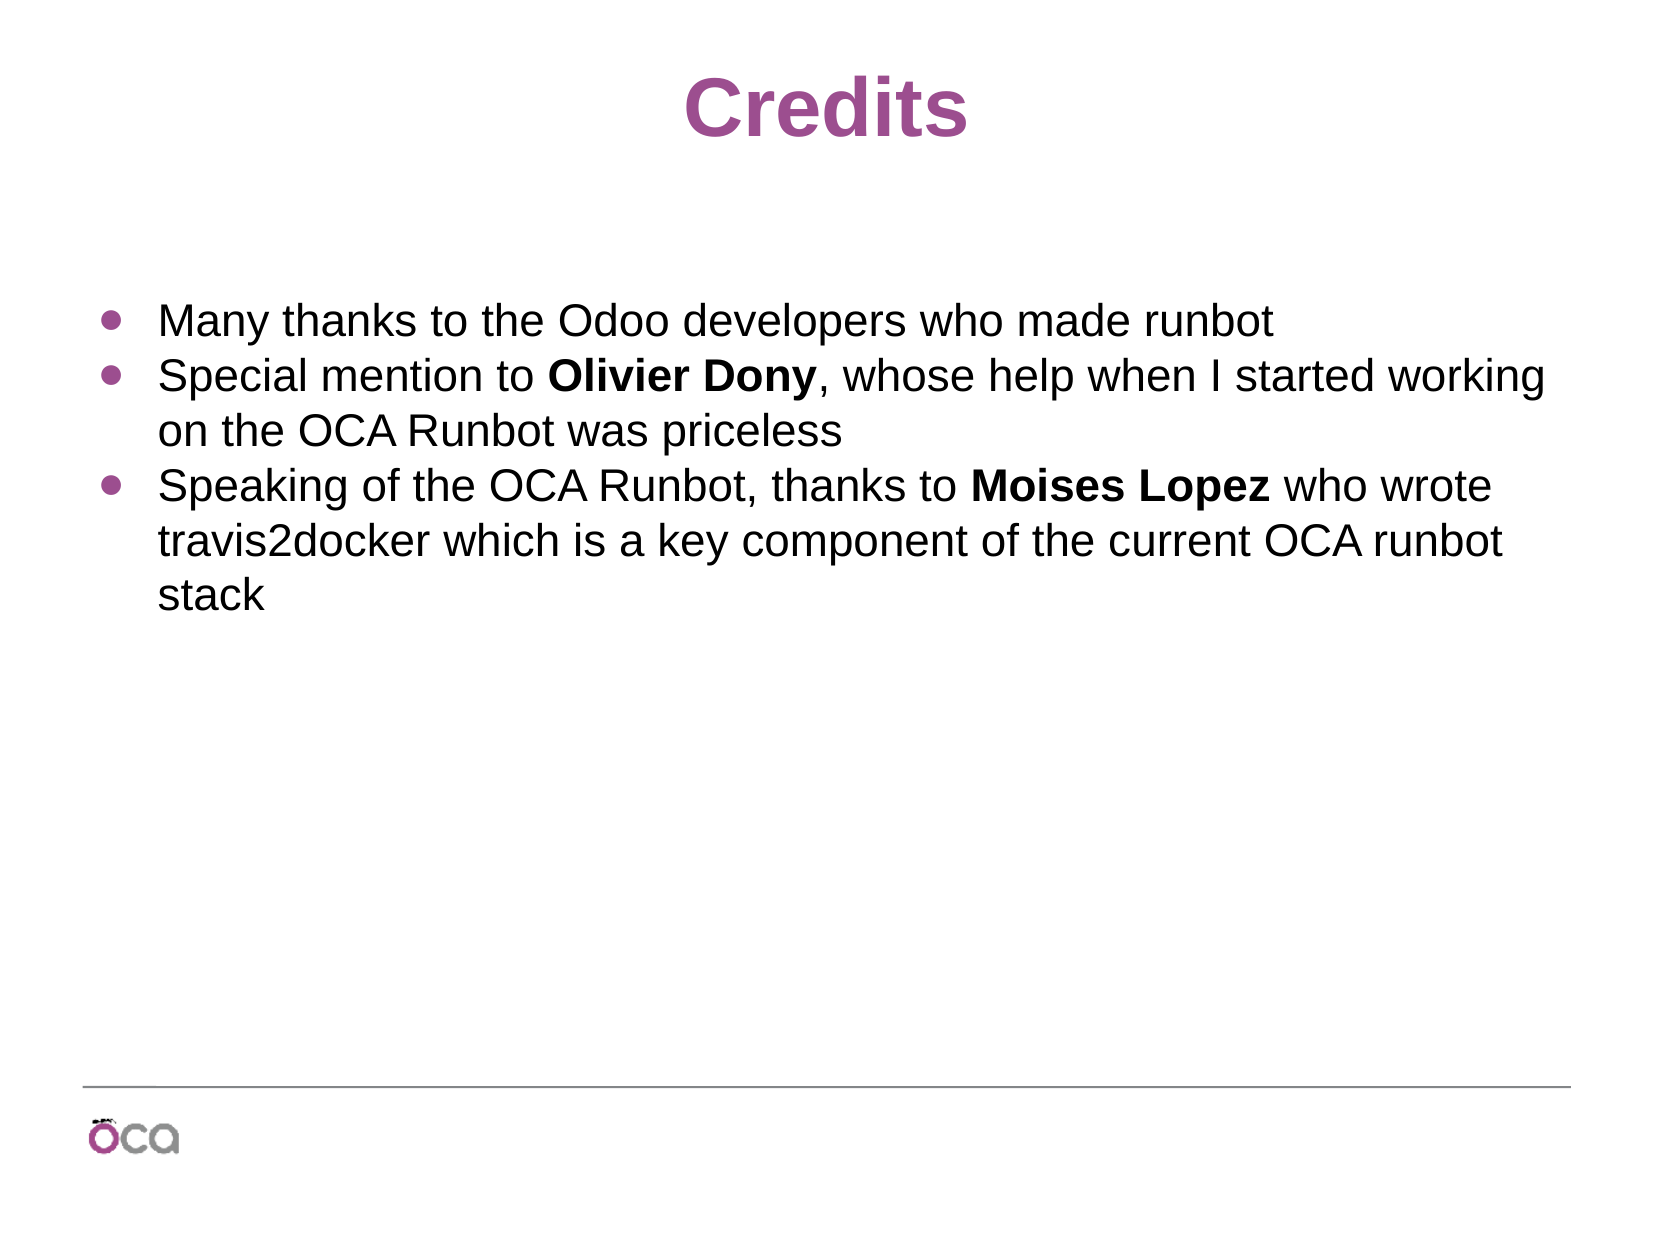

# Credits
Many thanks to the Odoo developers who made runbot
Special mention to Olivier Dony, whose help when I started working on the OCA Runbot was priceless
Speaking of the OCA Runbot, thanks to Moises Lopez who wrote travis2docker which is a key component of the current OCA runbot stack